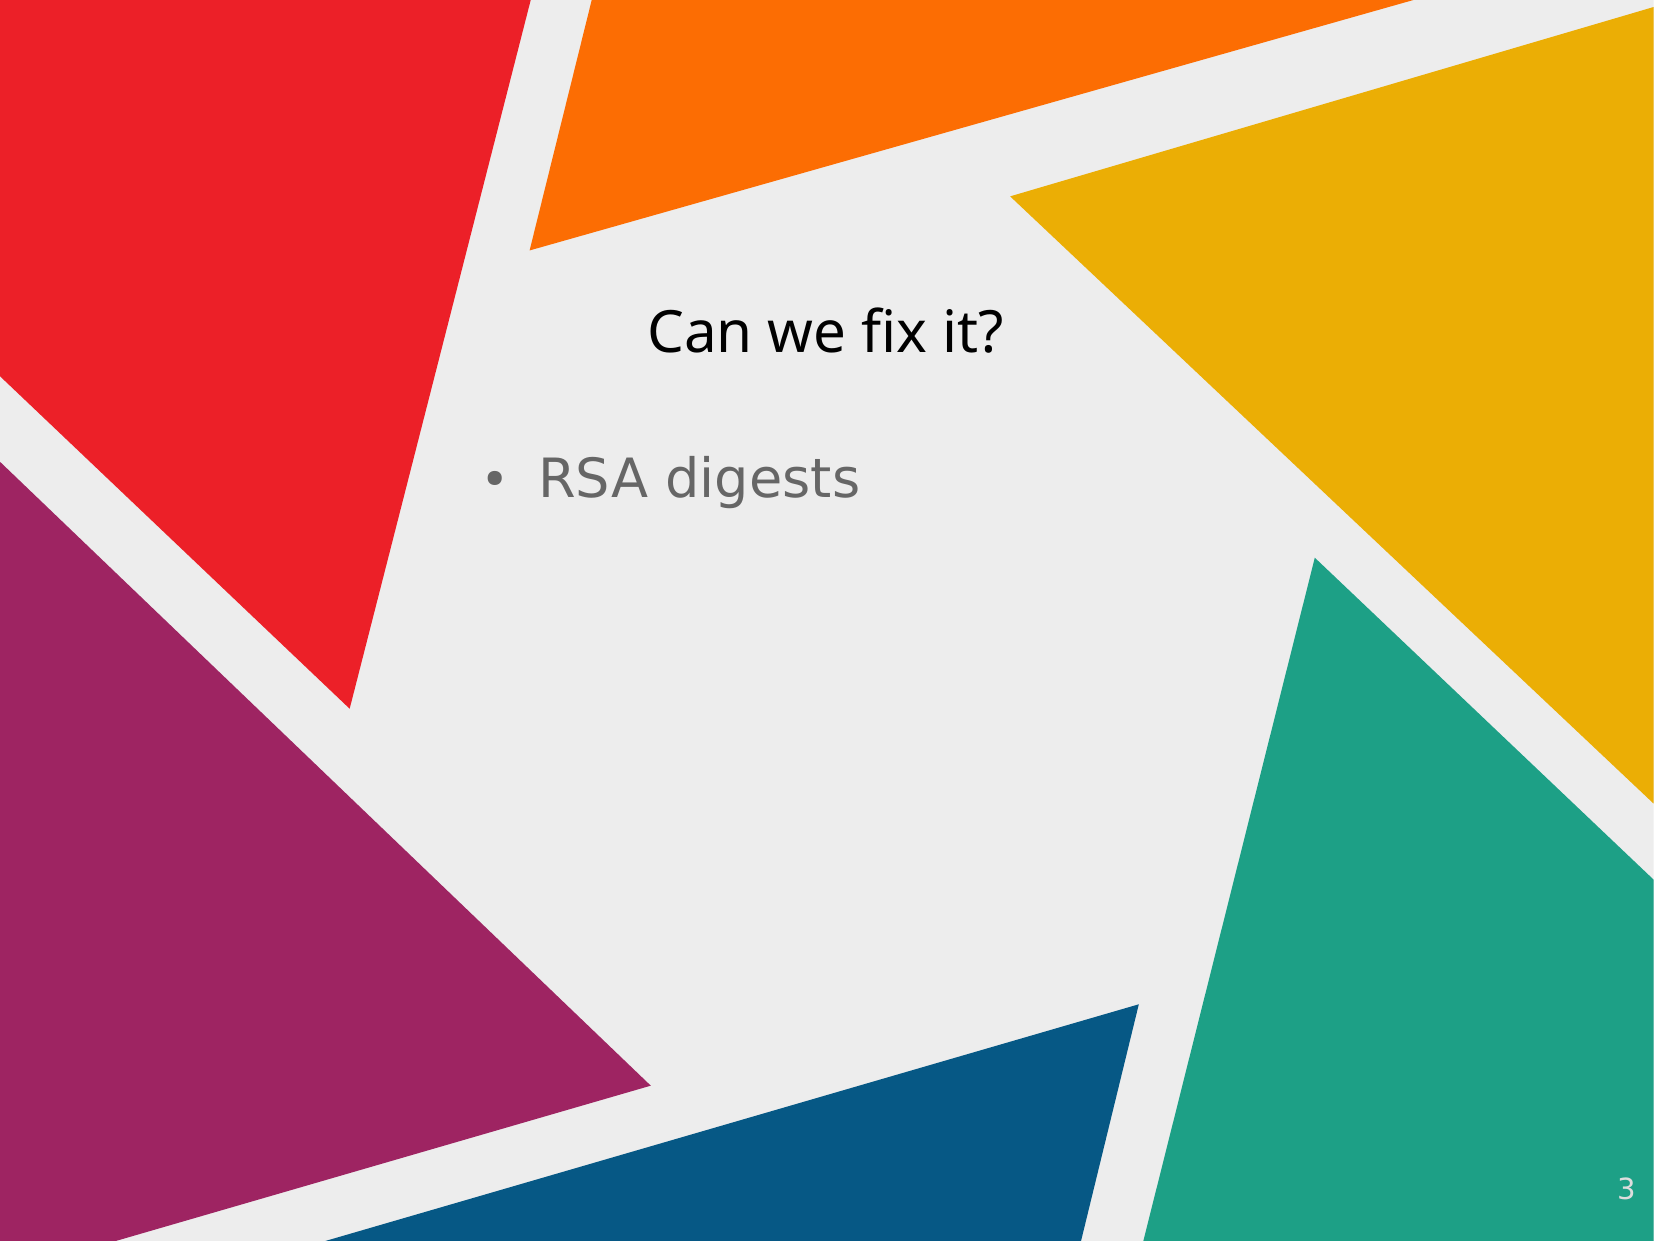

# Can we fix it?
RSA digests
3